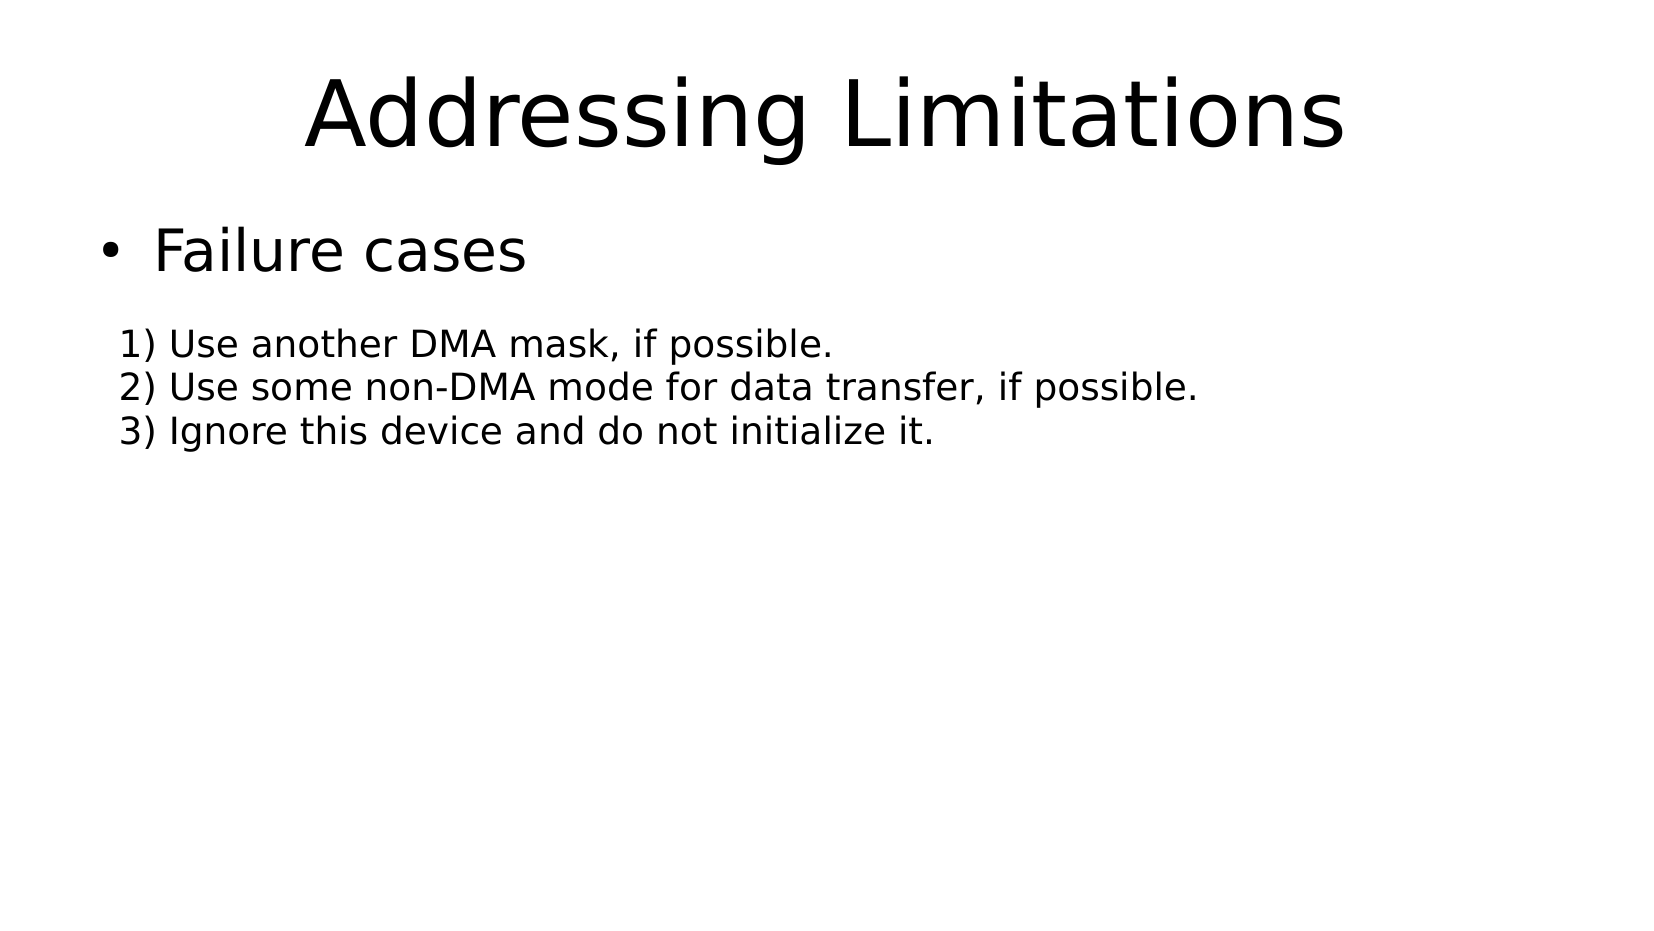

# Addressing Limitations
Failure cases
1) Use another DMA mask, if possible.
2) Use some non-DMA mode for data transfer, if possible.
3) Ignore this device and do not initialize it.